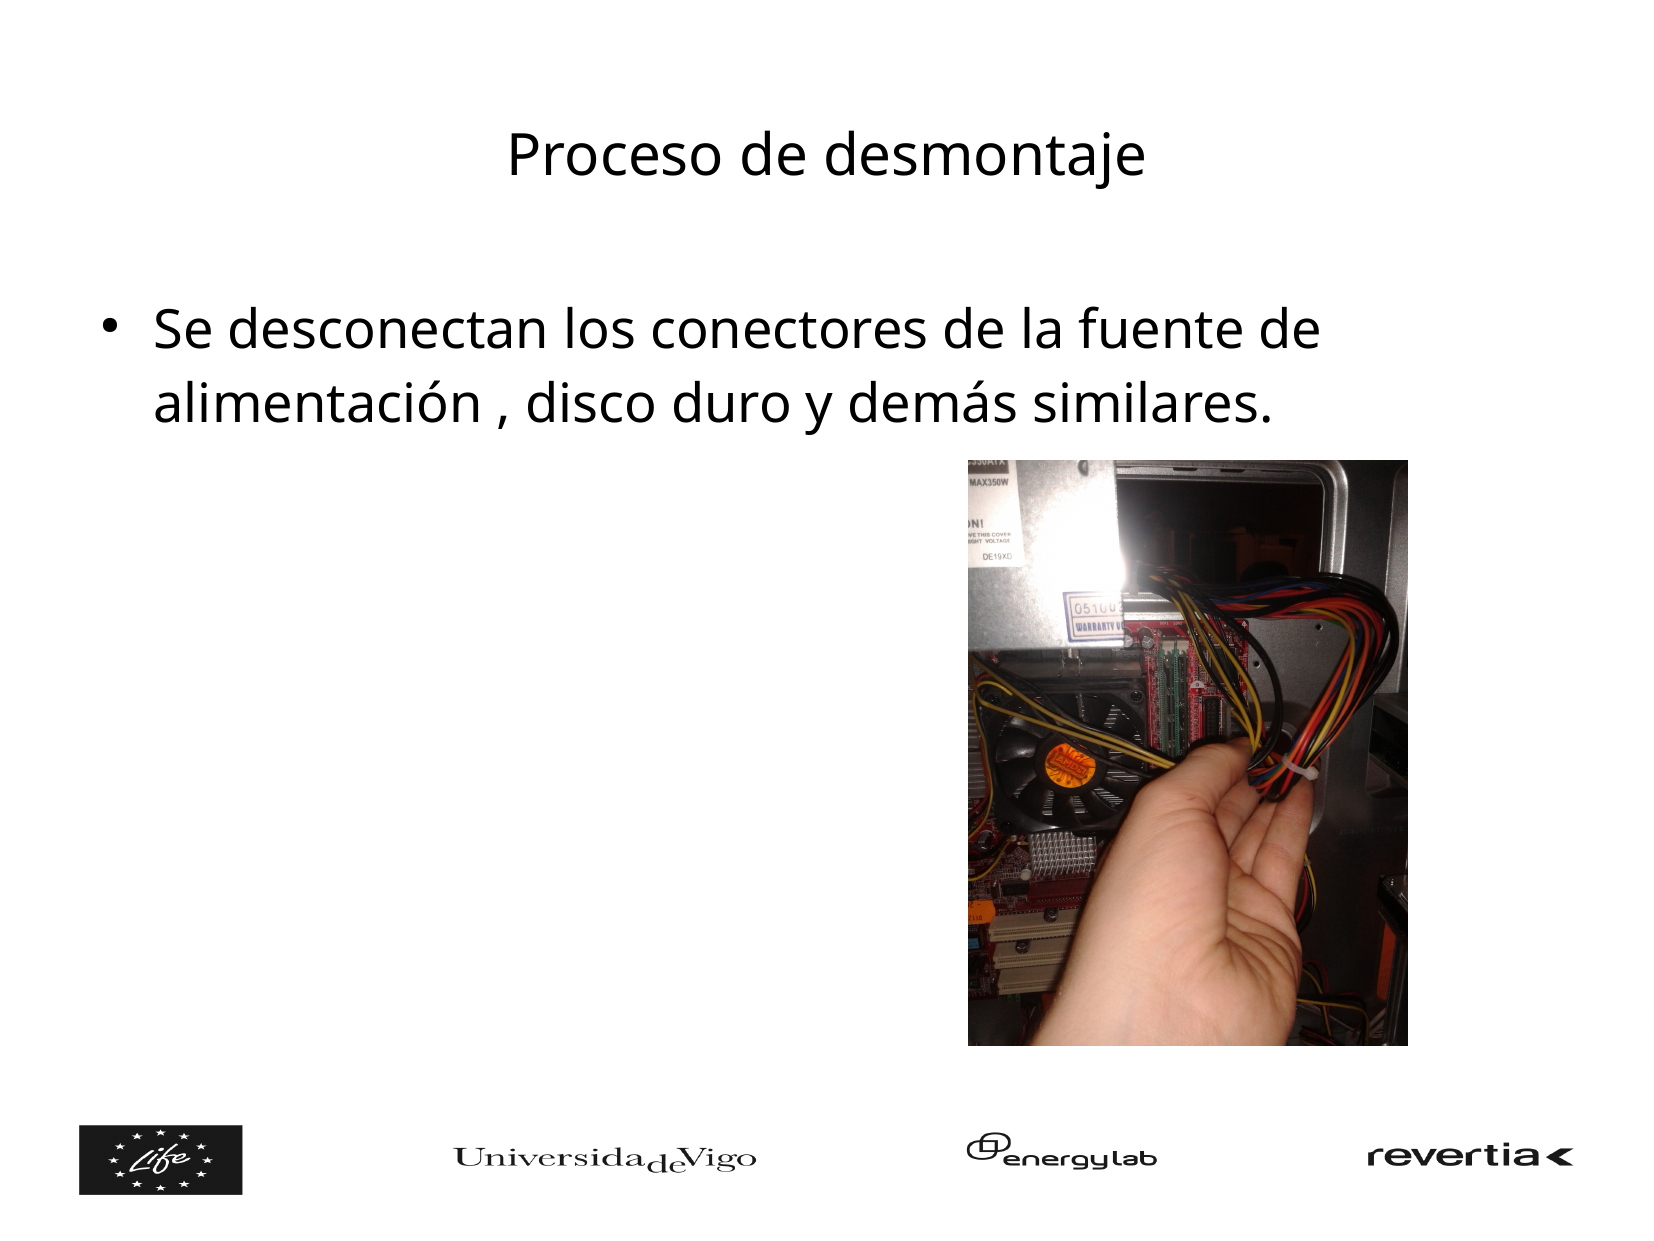

# Proceso de desmontaje
Se desconectan los conectores de la fuente de alimentación , disco duro y demás similares.